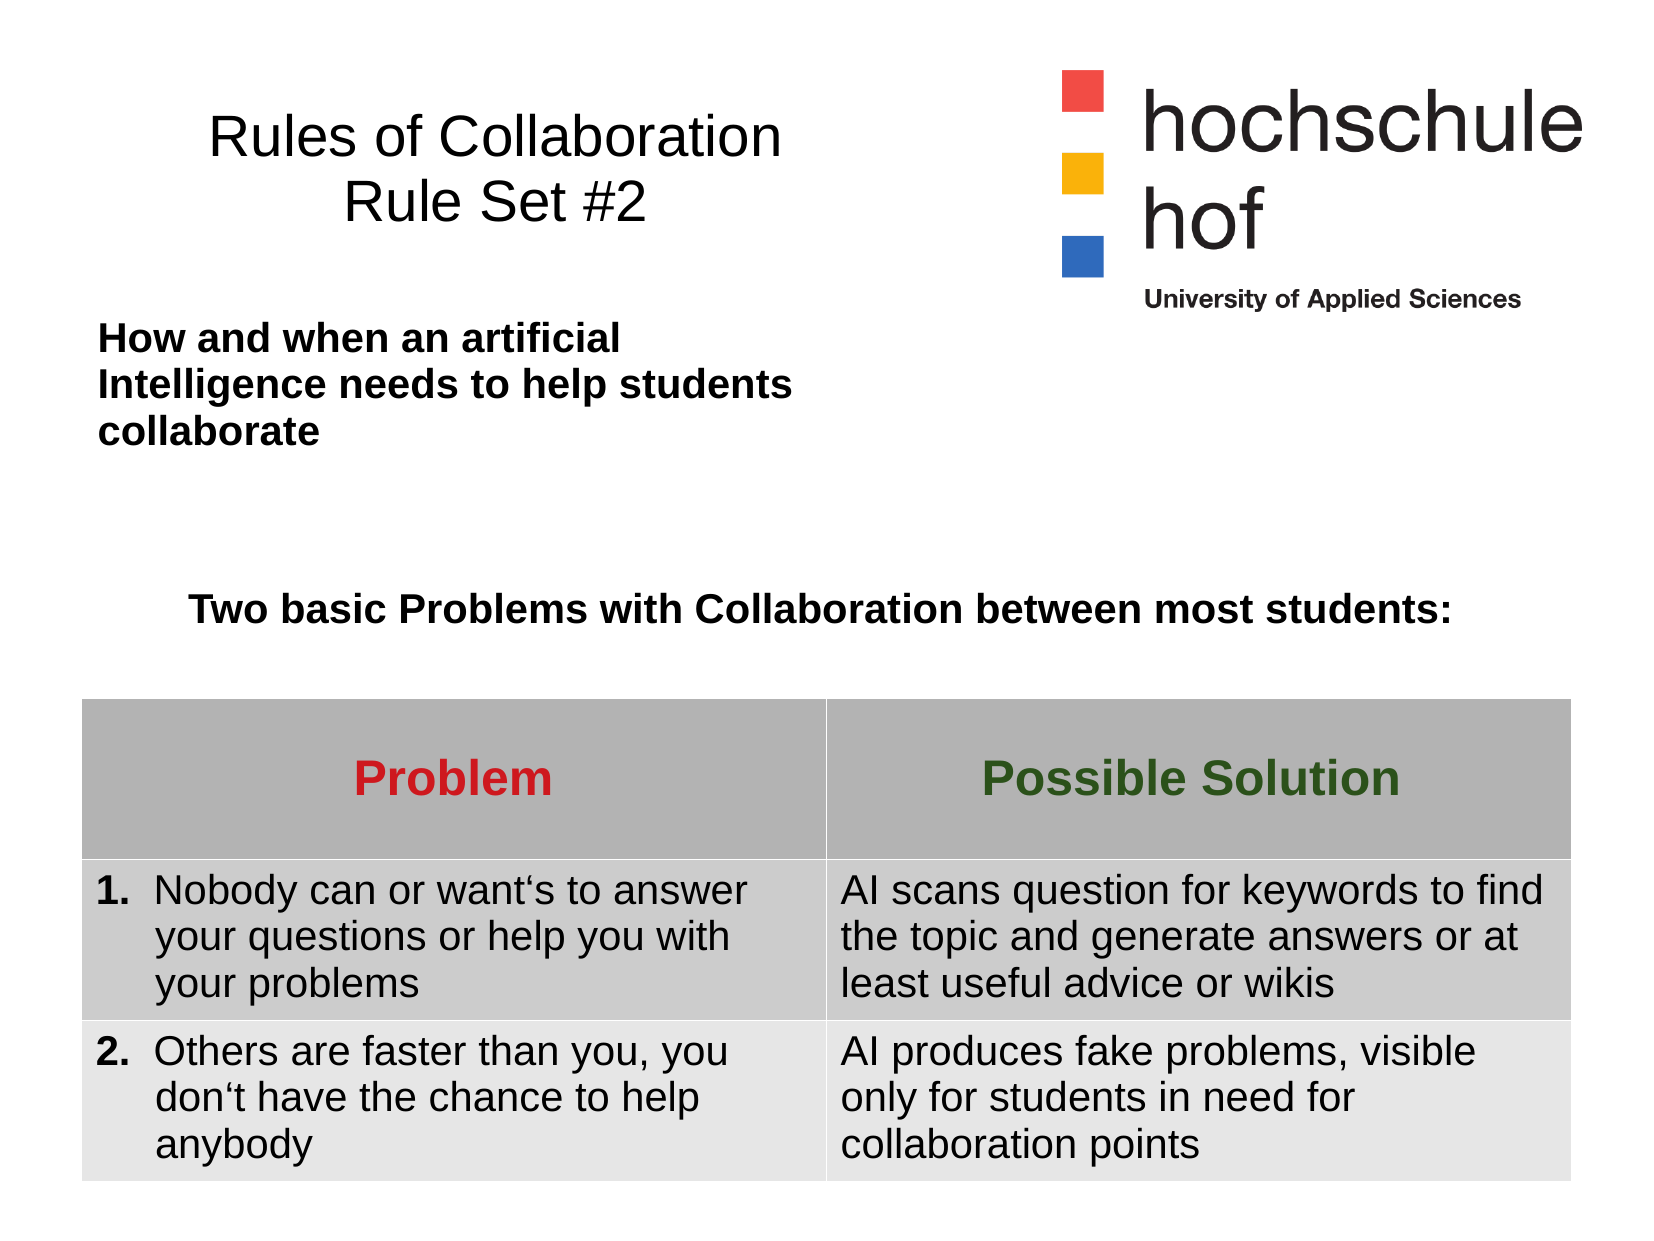

# Rules of Collaboration Rule Set #2
How and when an artificial Intelligence needs to help students collaborate
Two basic Problems with Collaboration between most students:
| Problem | Possible Solution |
| --- | --- |
| 1. Nobody can or want‘s to answer your questions or help you with your problems | AI scans question for keywords to find the topic and generate answers or at least useful advice or wikis |
| 2. Others are faster than you, you don‘t have the chance to help anybody | AI produces fake problems, visible only for students in need for collaboration points |